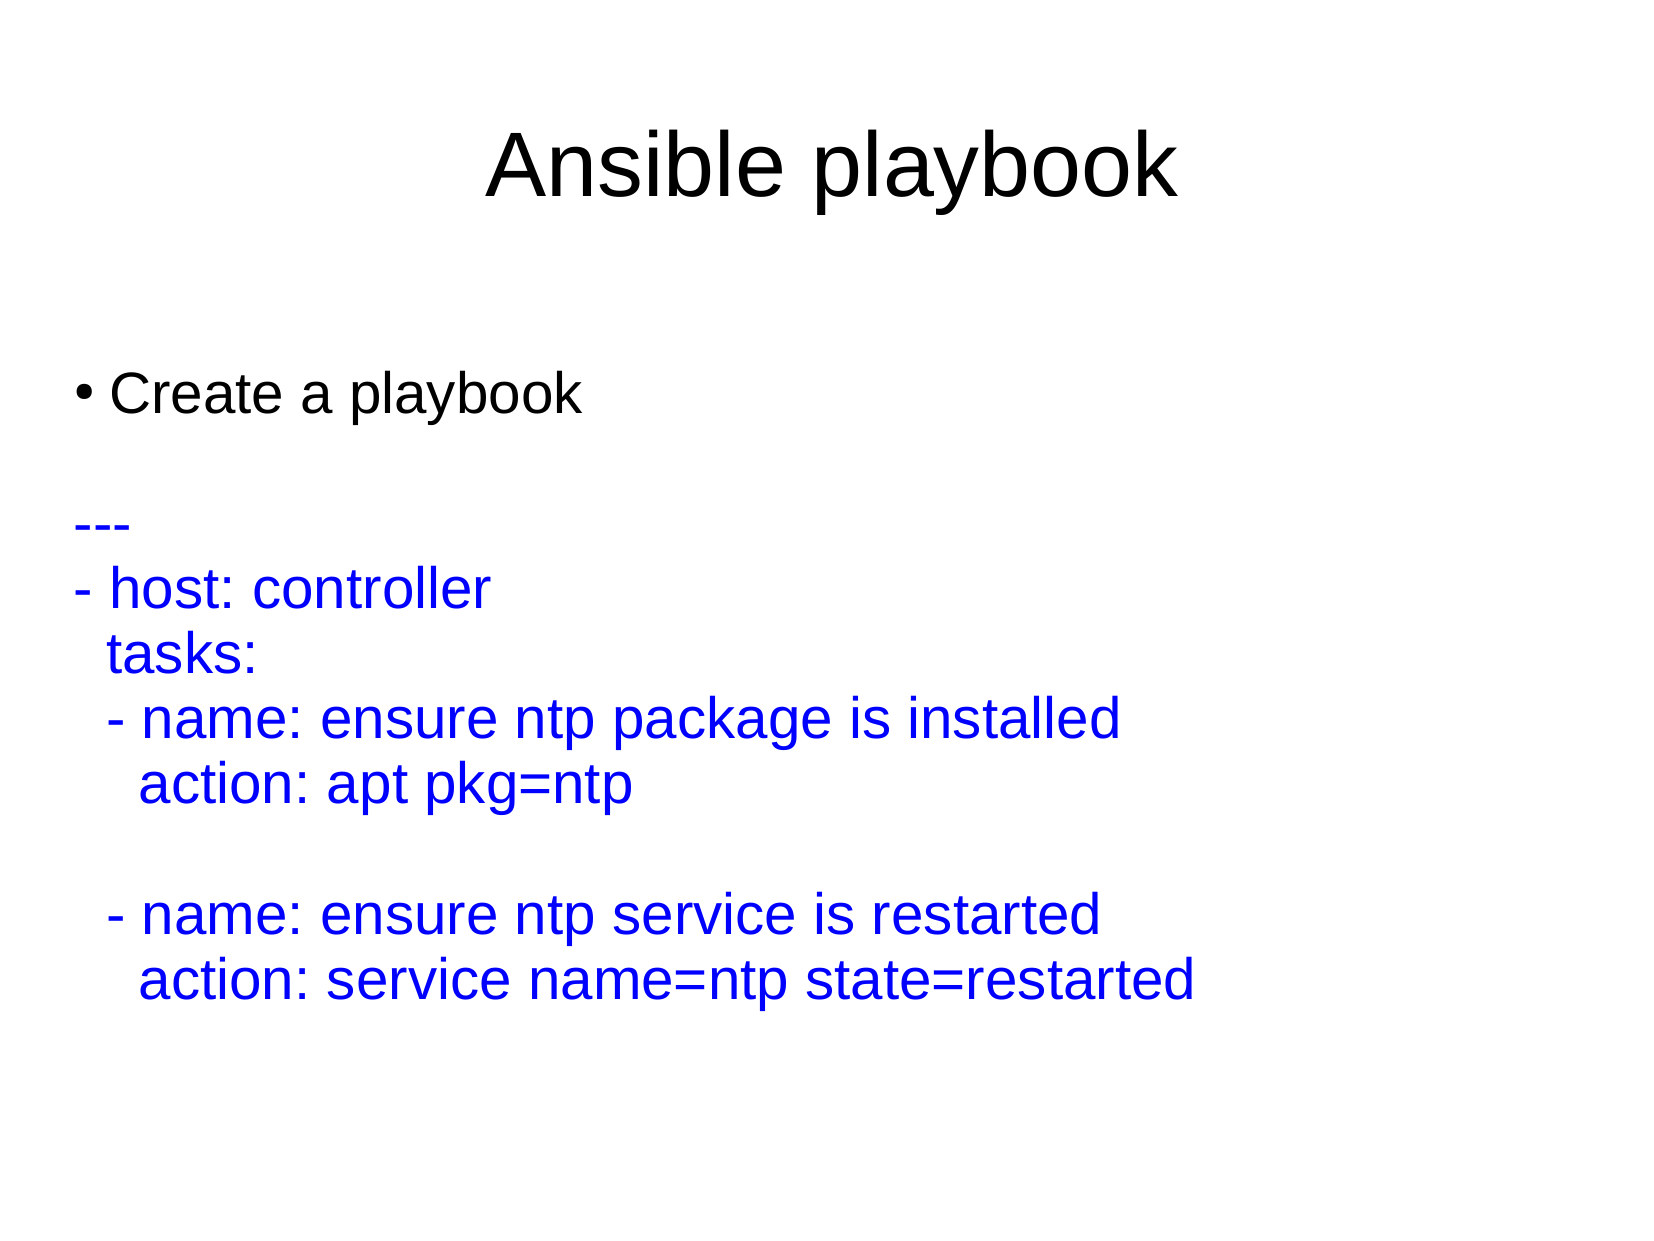

Ansible playbook
Create a playbook
---
- host: controller
 tasks:
 - name: ensure ntp package is installed
 action: apt pkg=ntp
 - name: ensure ntp service is restarted
 action: service name=ntp state=restarted